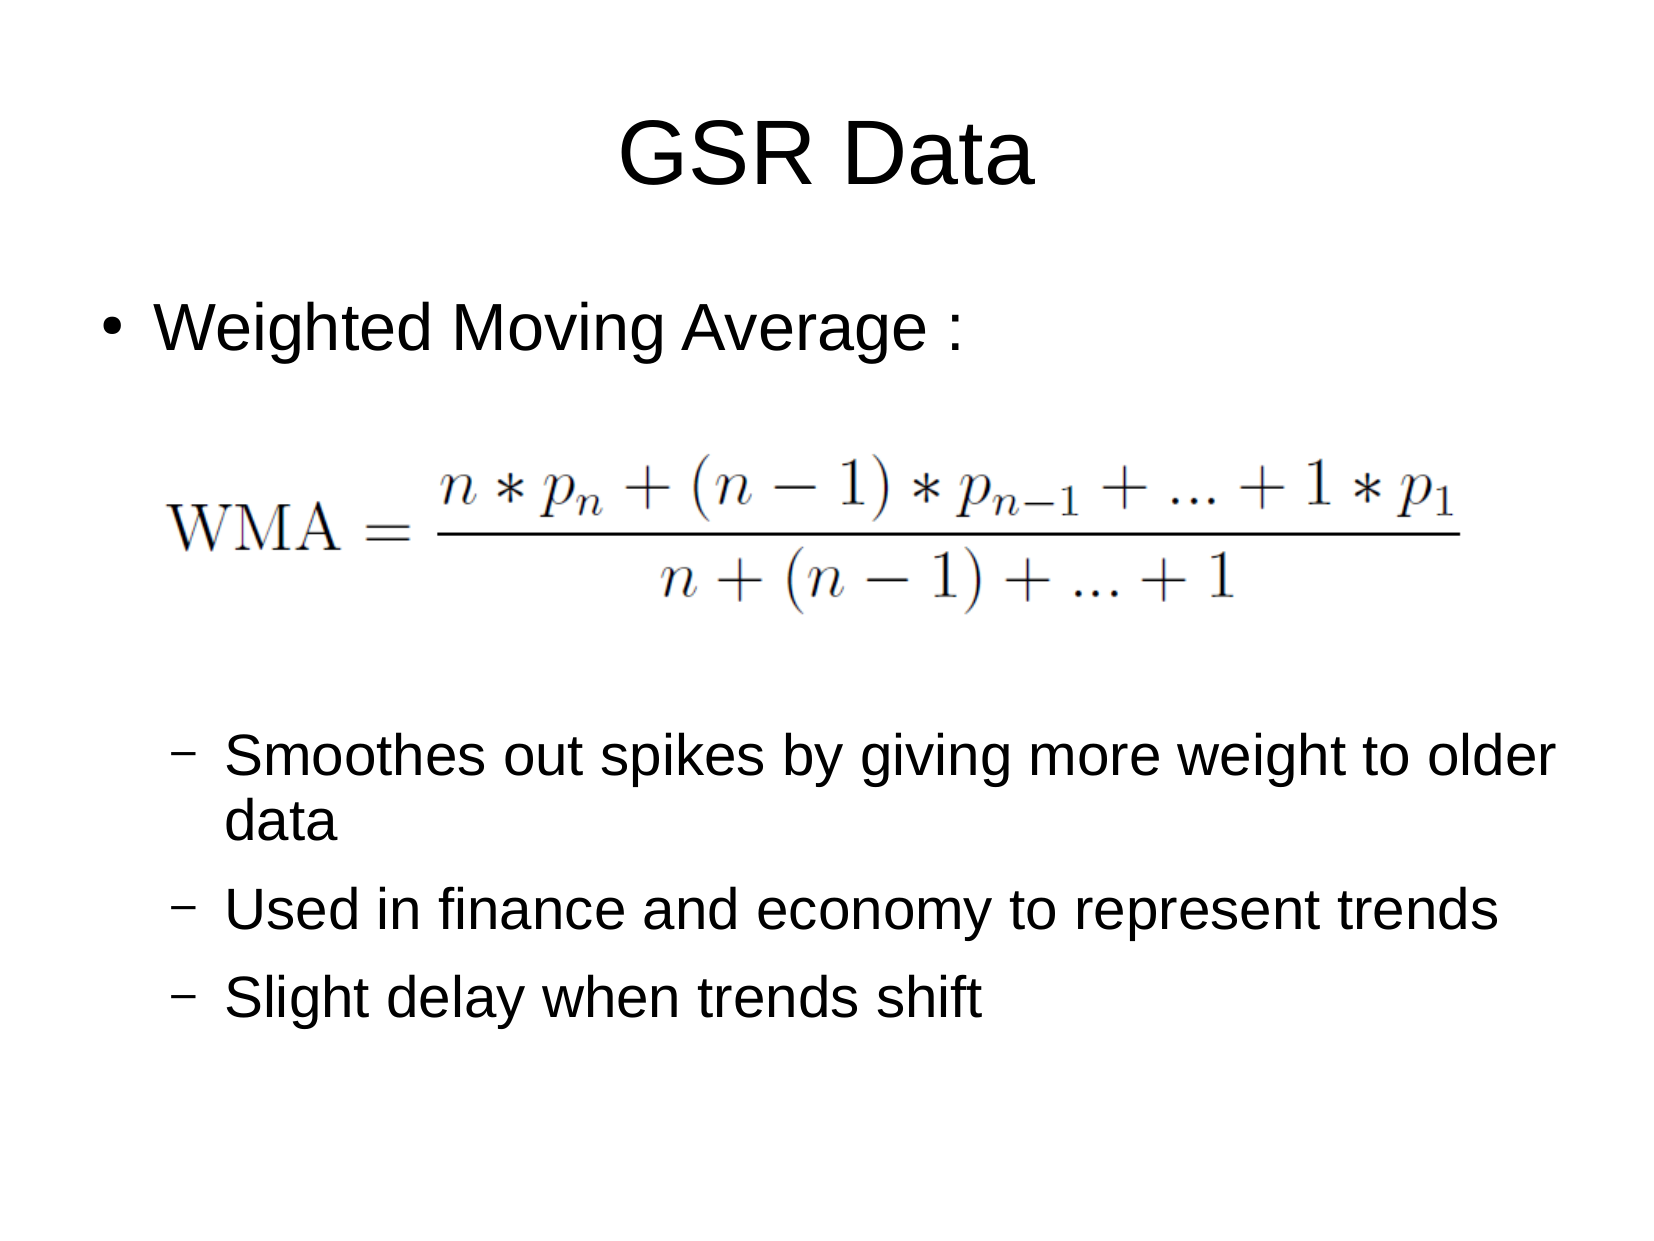

# GSR Data
Weighted Moving Average :
Smoothes out spikes by giving more weight to older data
Used in finance and economy to represent trends
Slight delay when trends shift